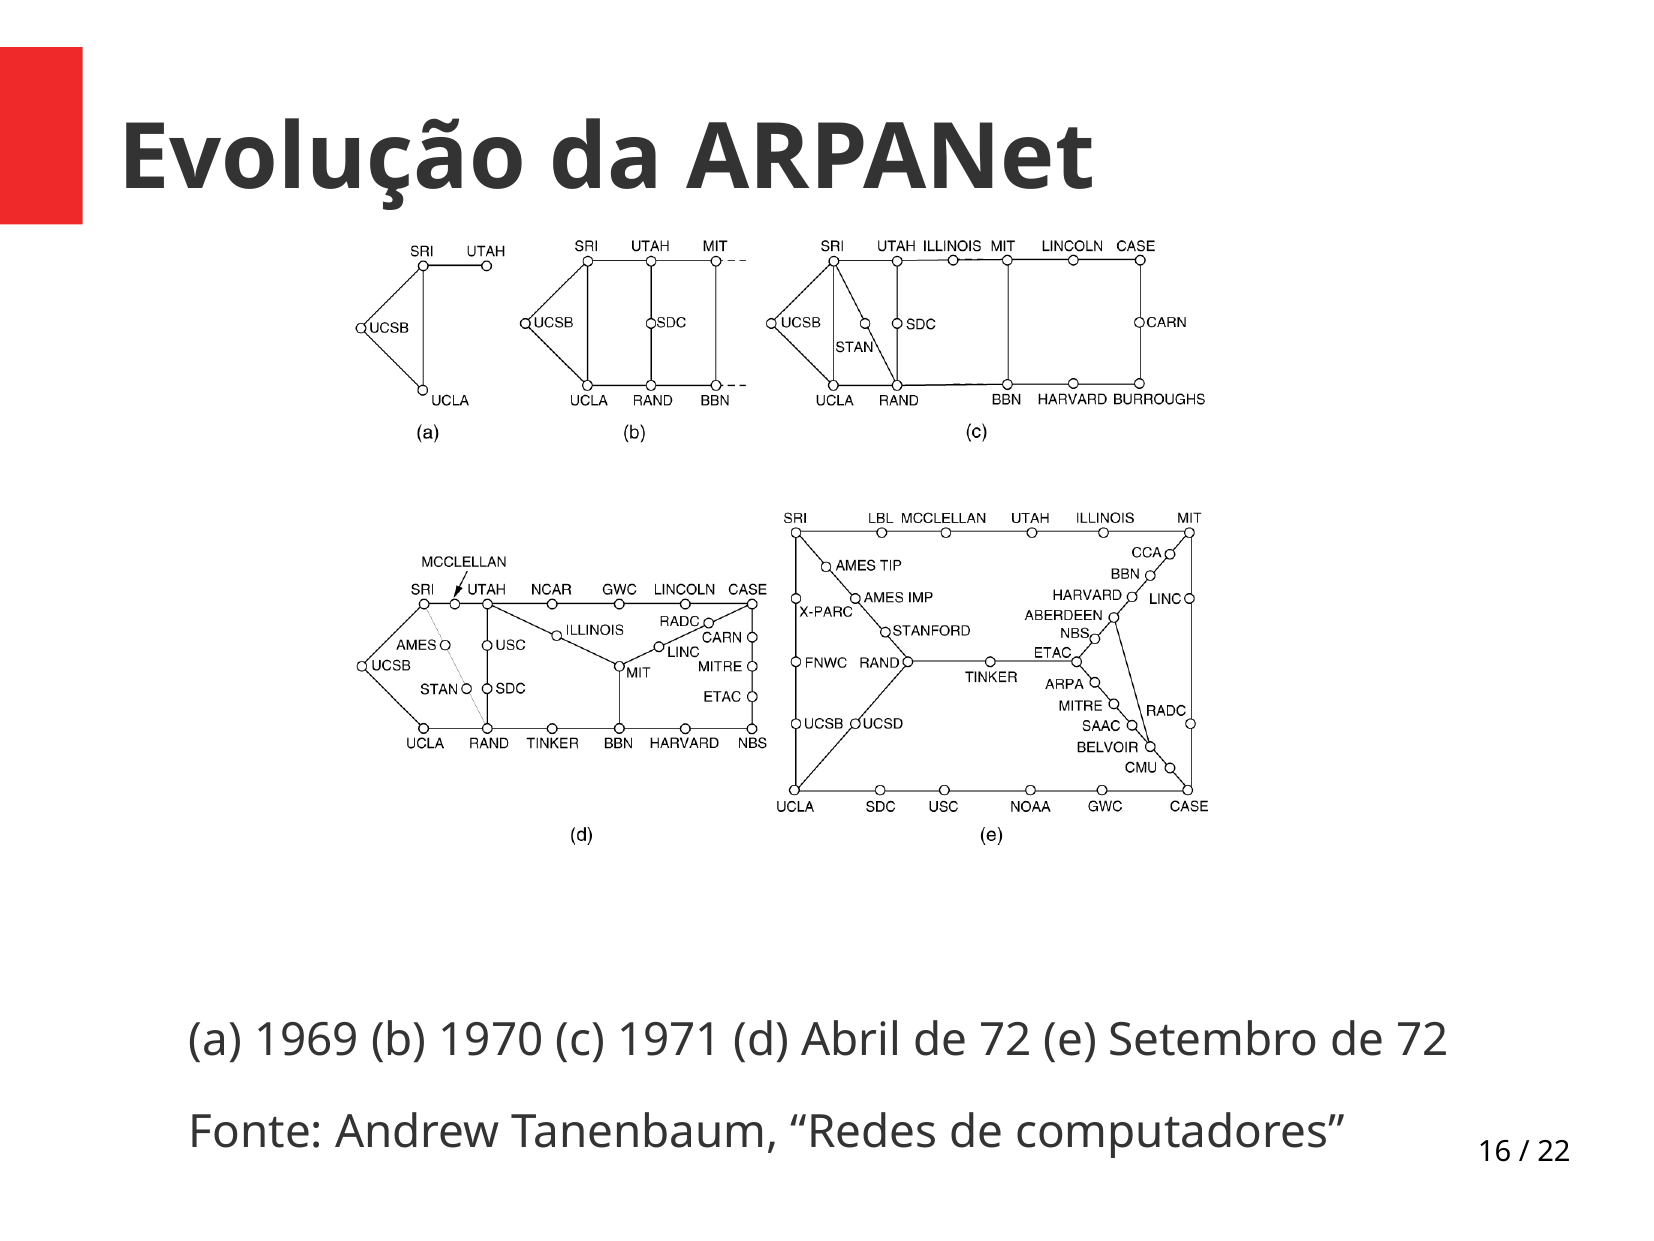

# Evolução da ARPANet
(a) 1969 (b) 1970 (c) 1971 (d) Abril de 72 (e) Setembro de 72
Fonte: Andrew Tanenbaum, “Redes de computadores”
16